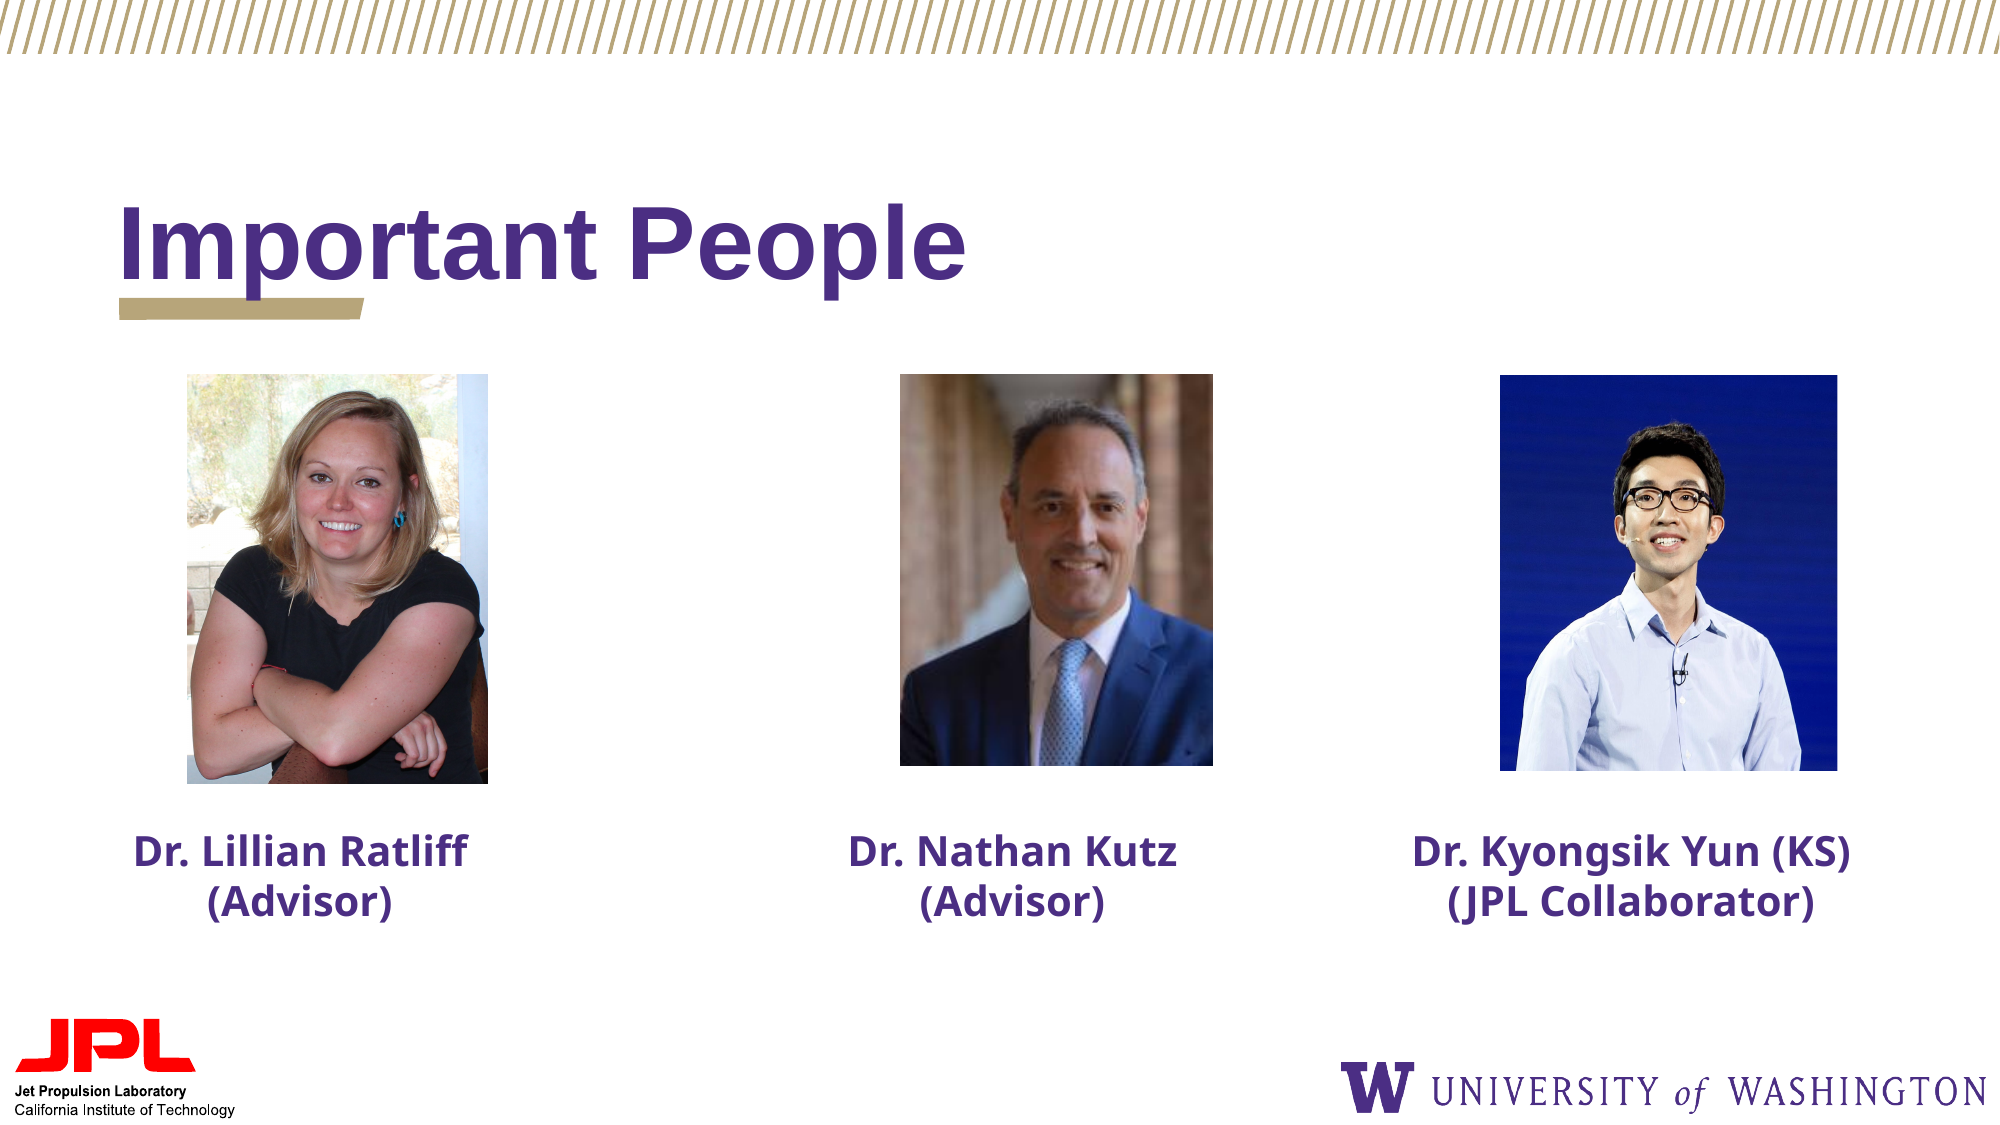

# Important People
Dr. Lillian Ratliff
(Advisor)
Dr. Nathan Kutz
(Advisor)
Dr. Kyongsik Yun (KS)
(JPL Collaborator)